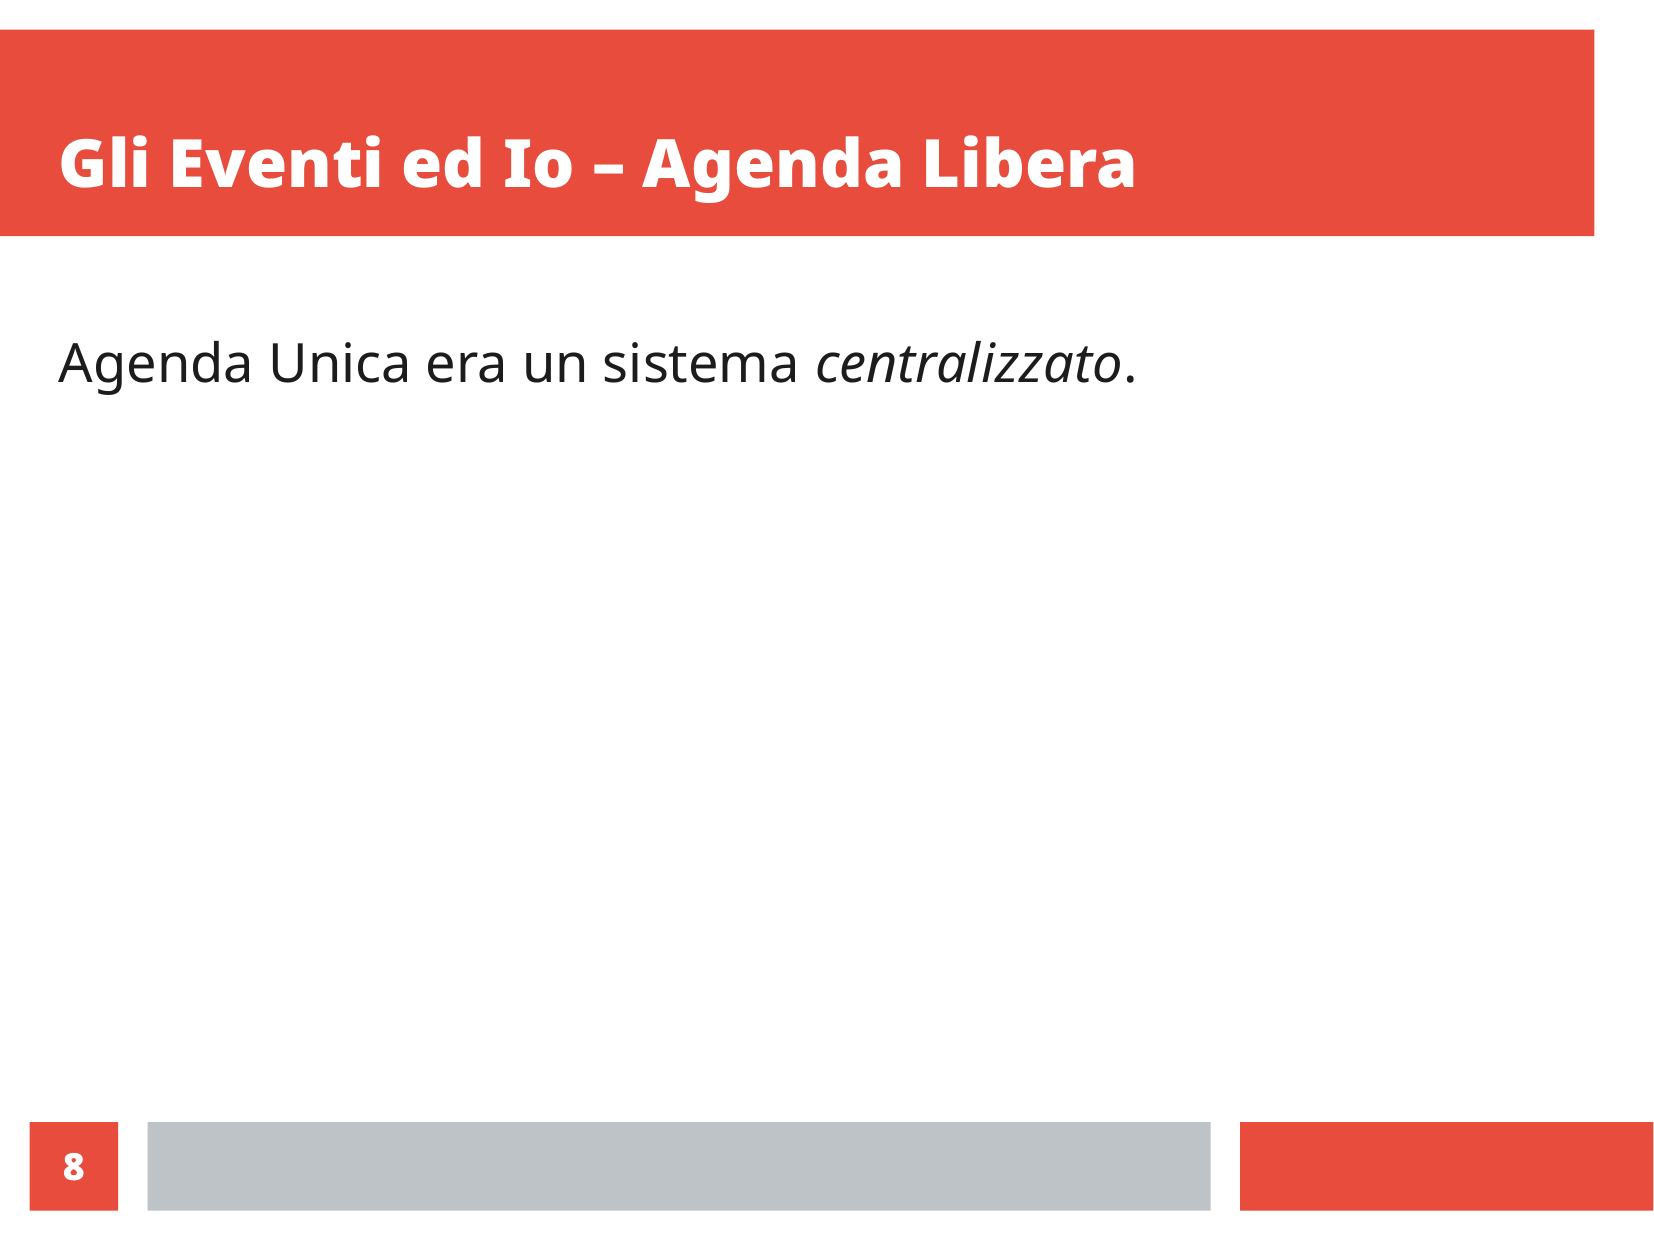

# Gli Eventi ed Io – Agenda Libera
Agenda Unica era un sistema centralizzato.
8